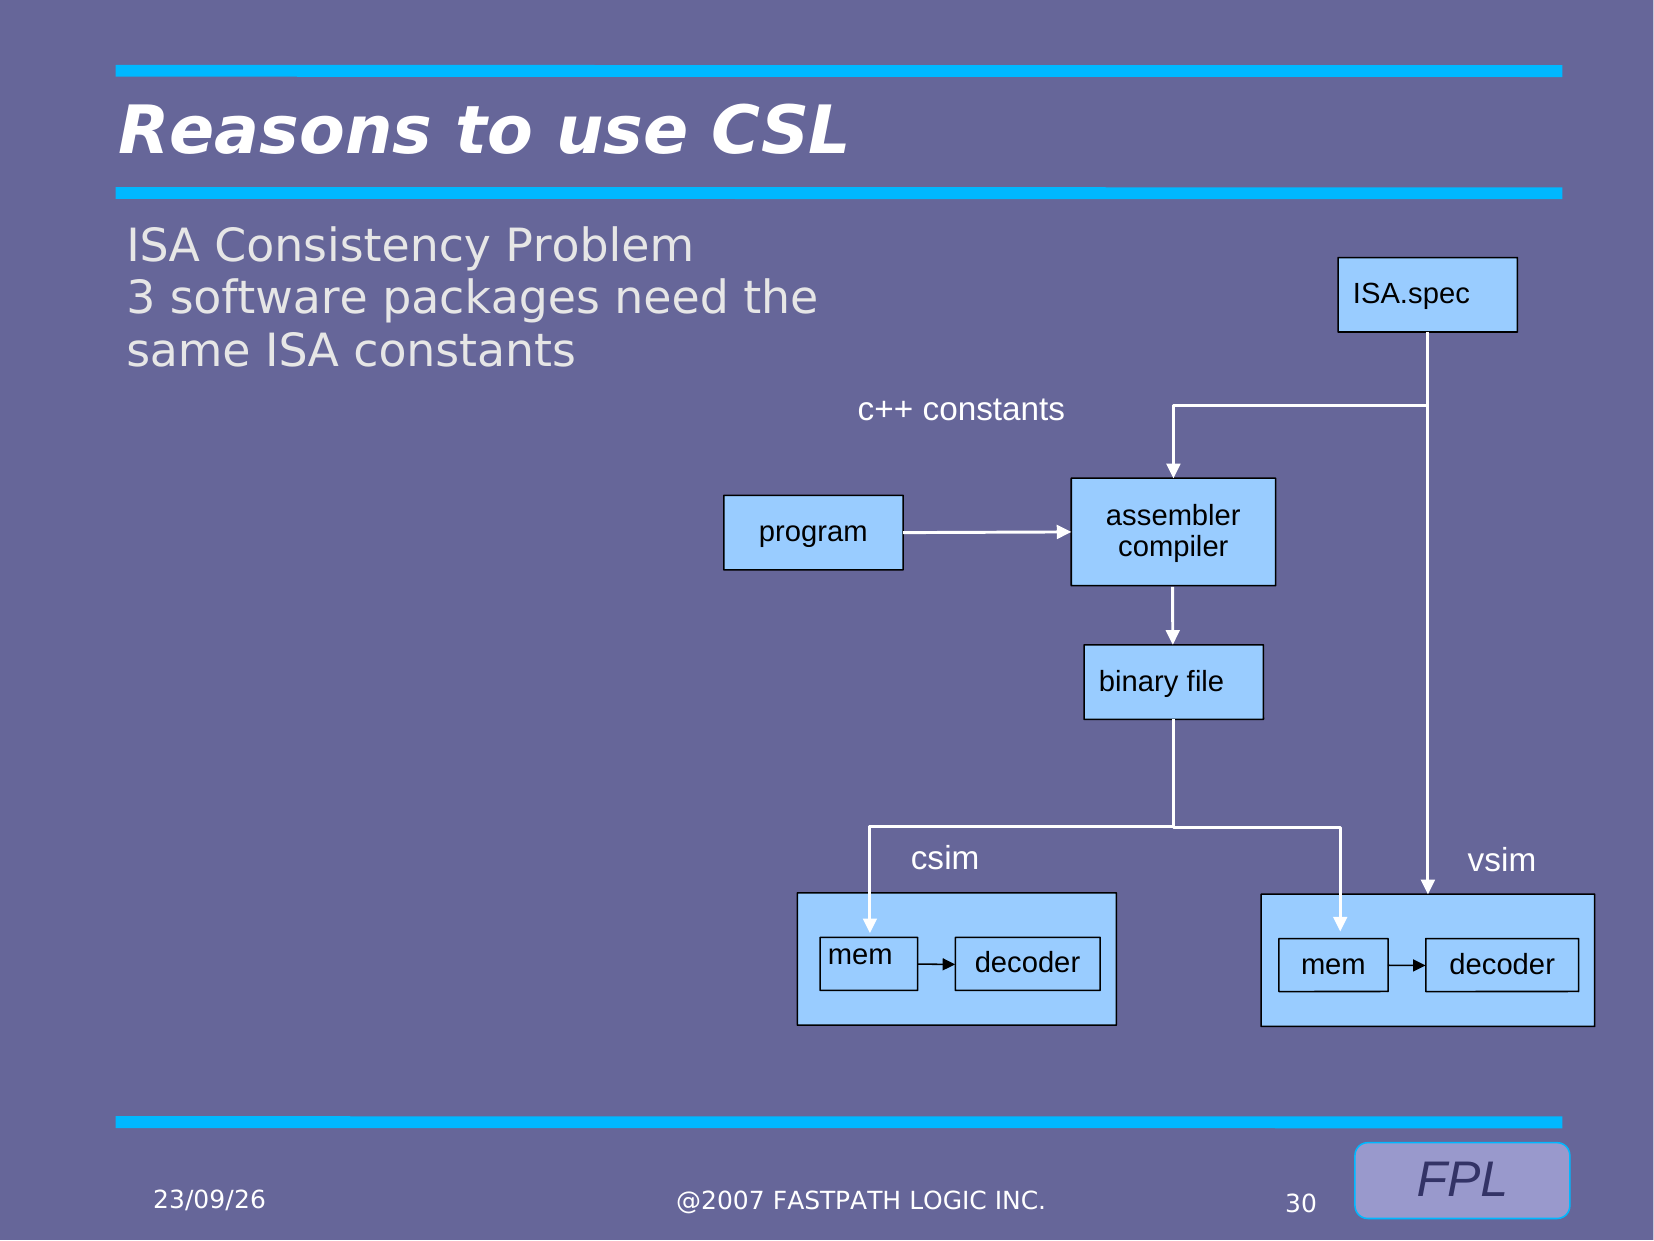

# Reasons to use CSL
ISA Consistency Problem
3 software packages need the same ISA constants
ISA.spec
c++ constants
assembler
compiler
program
binary file
csim
vsim
mem
decoder
mem
decoder
30